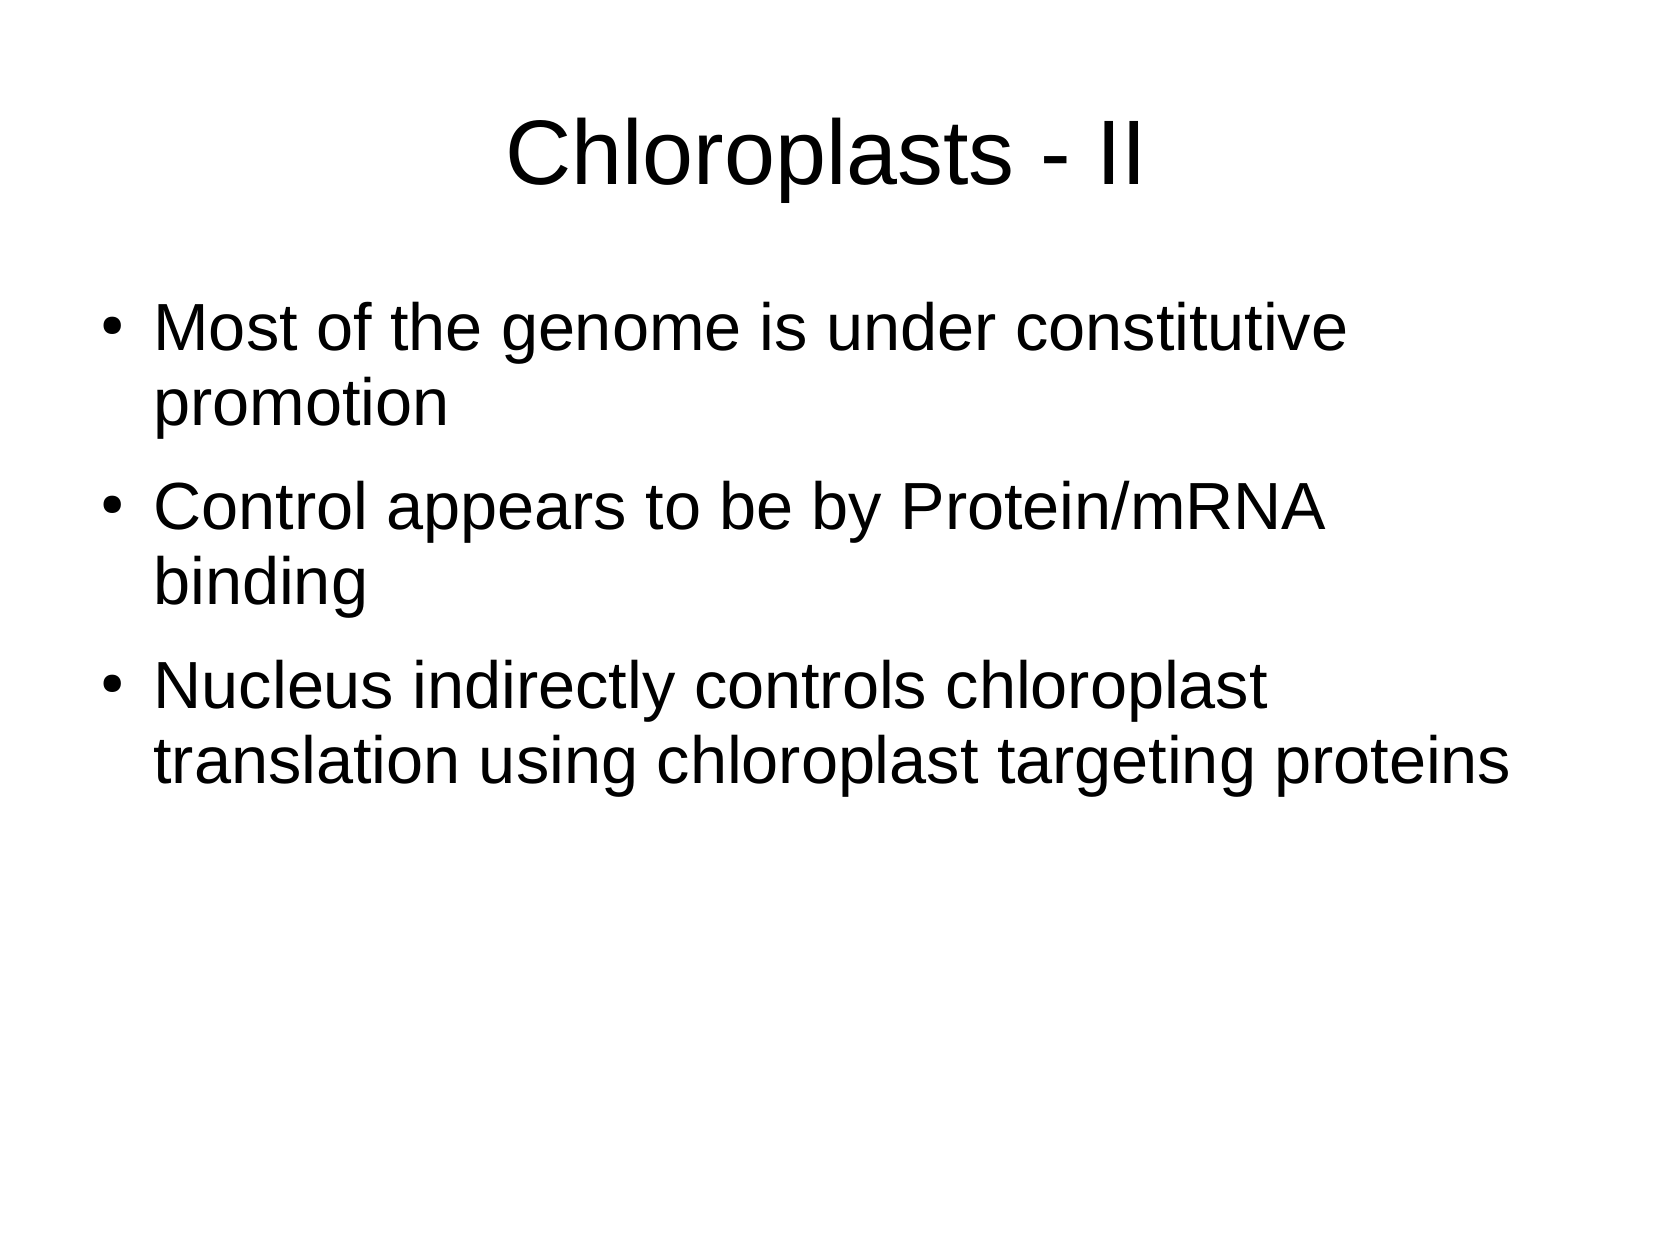

# Chloroplasts - II
Most of the genome is under constitutive promotion
Control appears to be by Protein/mRNA binding
Nucleus indirectly controls chloroplast translation using chloroplast targeting proteins